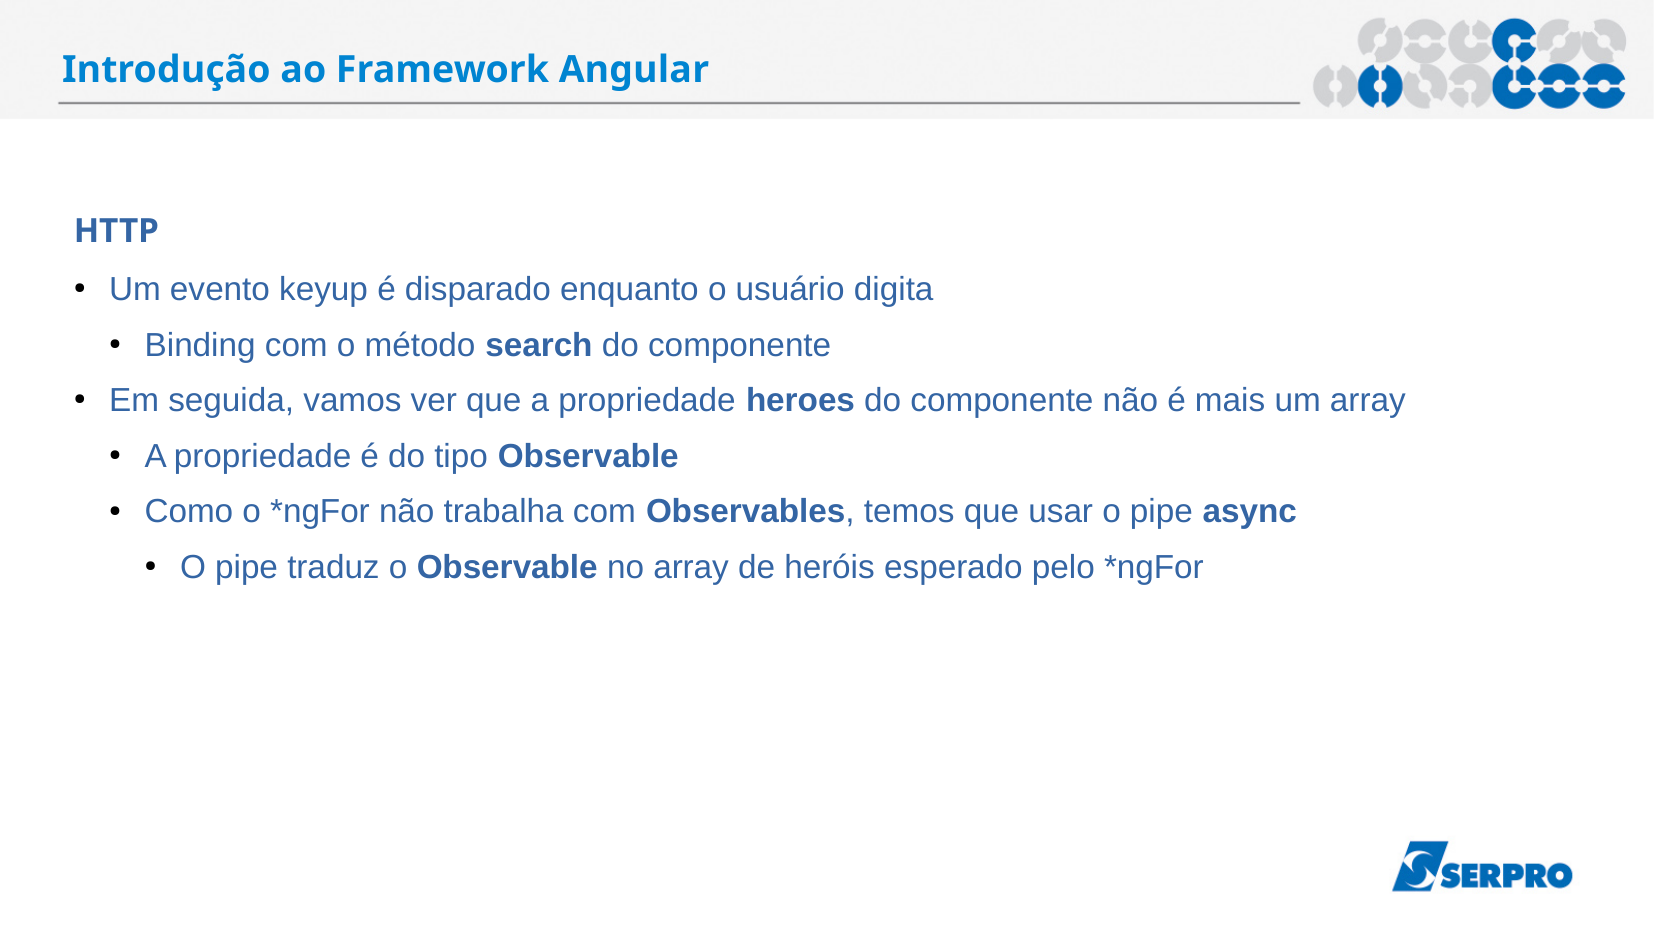

Introdução ao Framework Angular
HTTP
Um evento keyup é disparado enquanto o usuário digita
Binding com o método search do componente
Em seguida, vamos ver que a propriedade heroes do componente não é mais um array
A propriedade é do tipo Observable
Como o *ngFor não trabalha com Observables, temos que usar o pipe async
O pipe traduz o Observable no array de heróis esperado pelo *ngFor